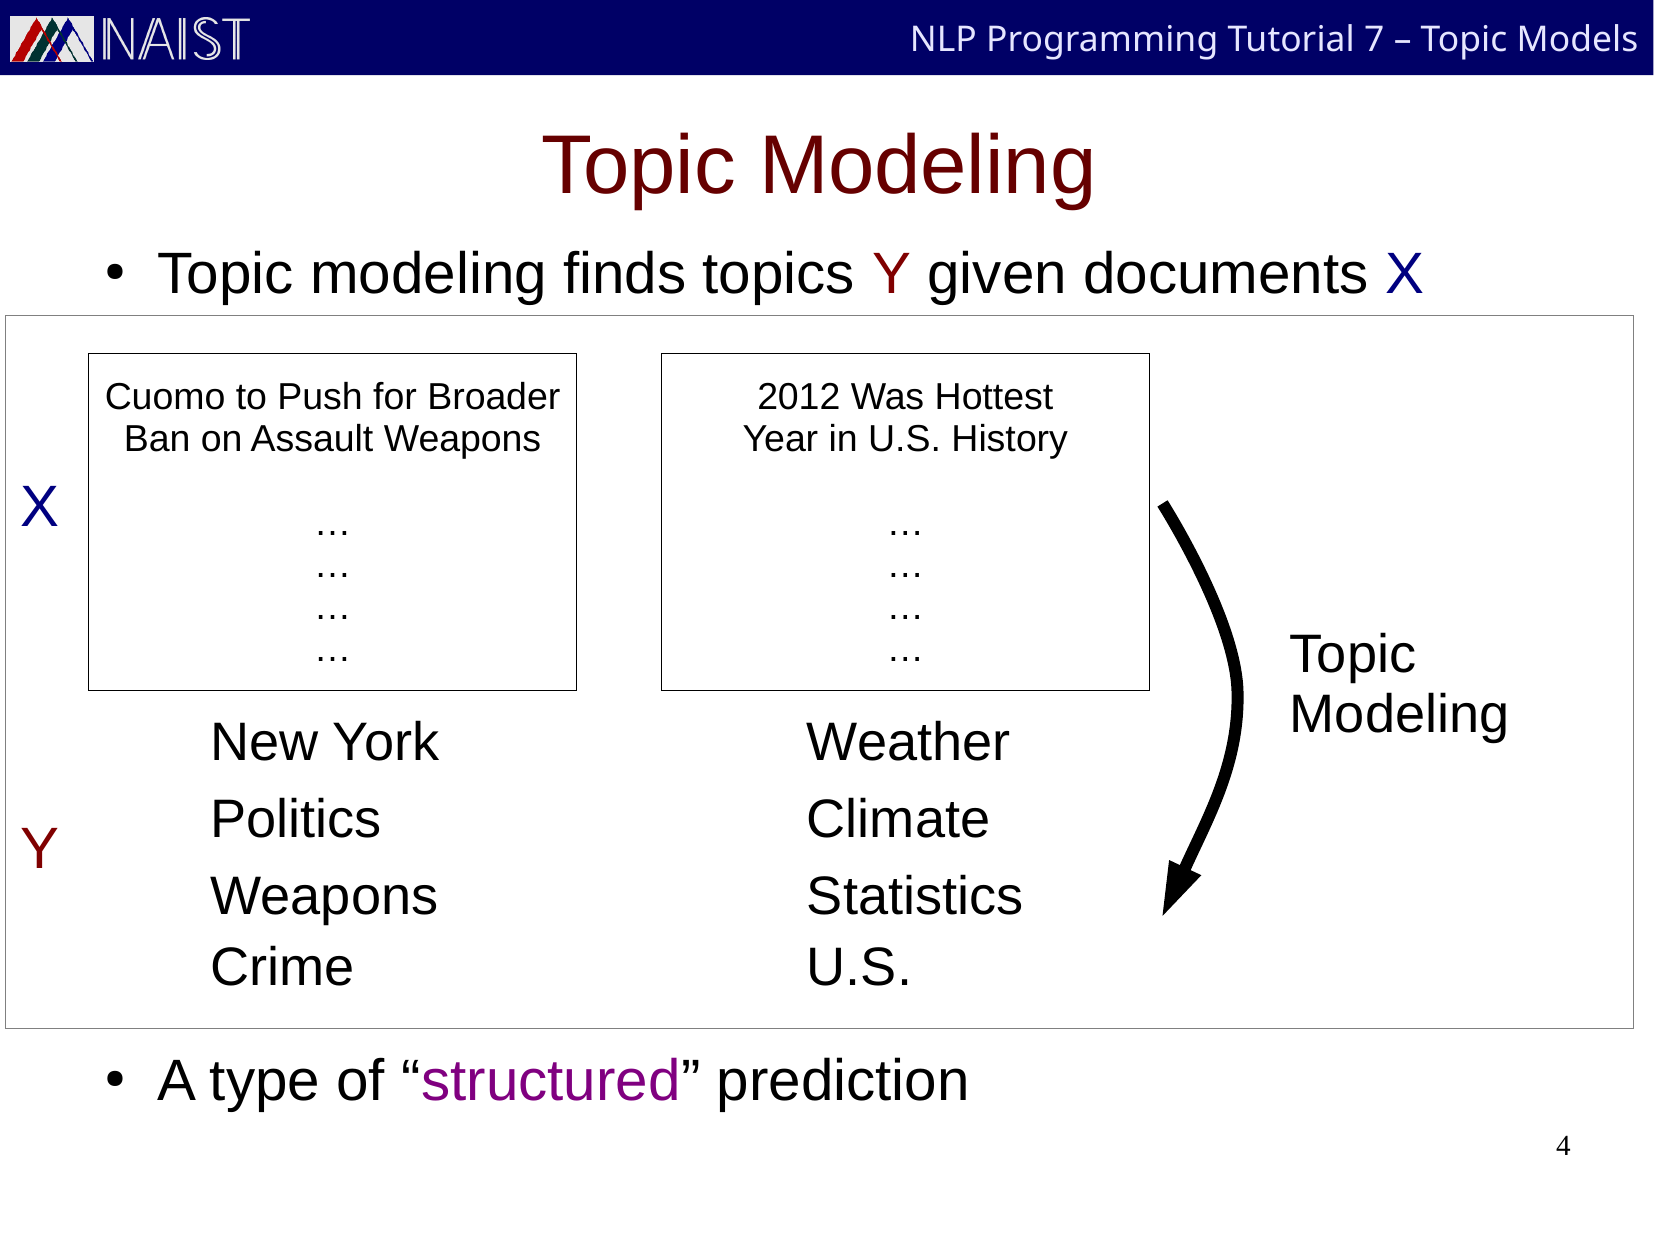

# Topic Modeling
Topic modeling finds topics Y given documents X
A type of “structured” prediction
Cuomo to Push for Broader
Ban on Assault Weapons
…
…
…
…
2012 Was Hottest
Year in U.S. History
…
…
…
…
X
Topic
Modeling
New York
Weather
Politics
Climate
Y
Weapons
Statistics
Crime
U.S.
4